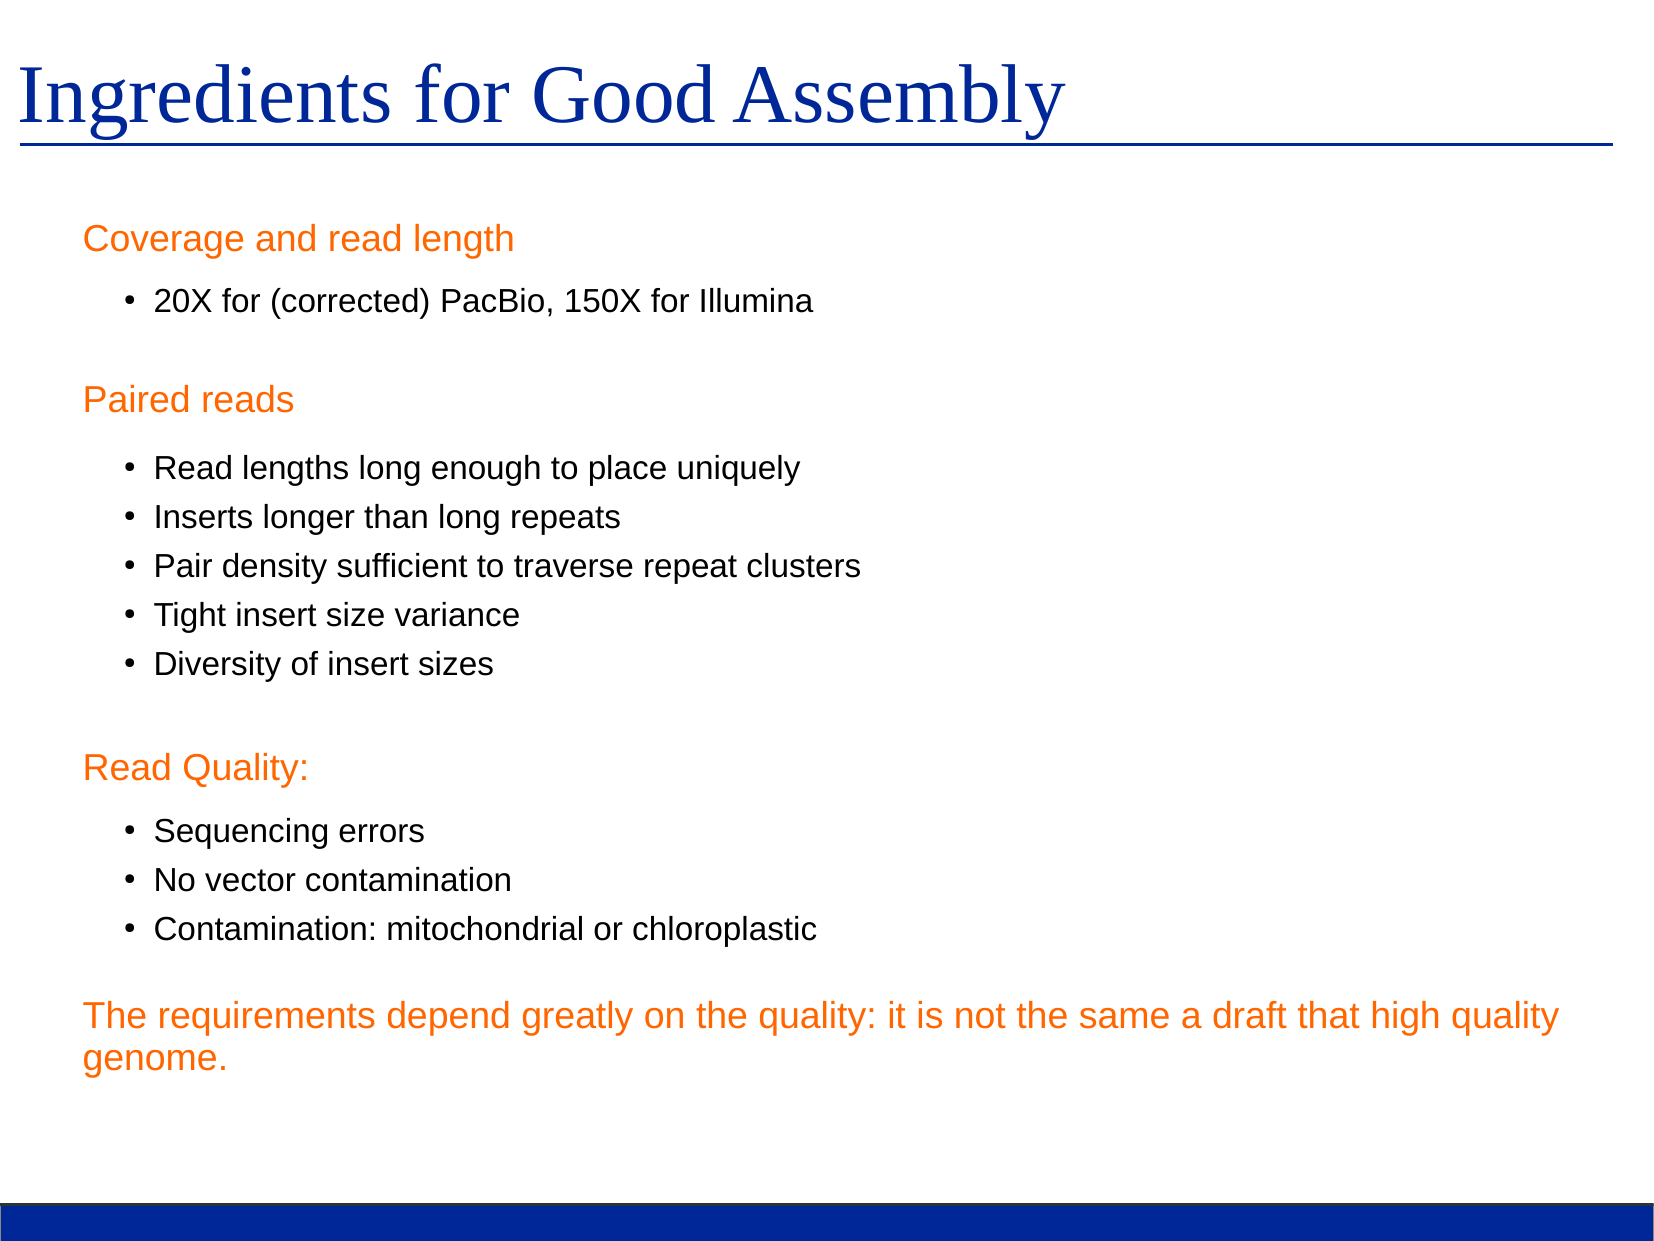

# Ingredients for Good Assembly
Coverage and read length
20X for (corrected) PacBio, 150X for Illumina
Paired reads
Read lengths long enough to place uniquely
Inserts longer than long repeats
Pair density sufficient to traverse repeat clusters
Tight insert size variance
Diversity of insert sizes
Read Quality:
Sequencing errors
No vector contamination
Contamination: mitochondrial or chloroplastic
The requirements depend greatly on the quality: it is not the same a draft that high quality genome.